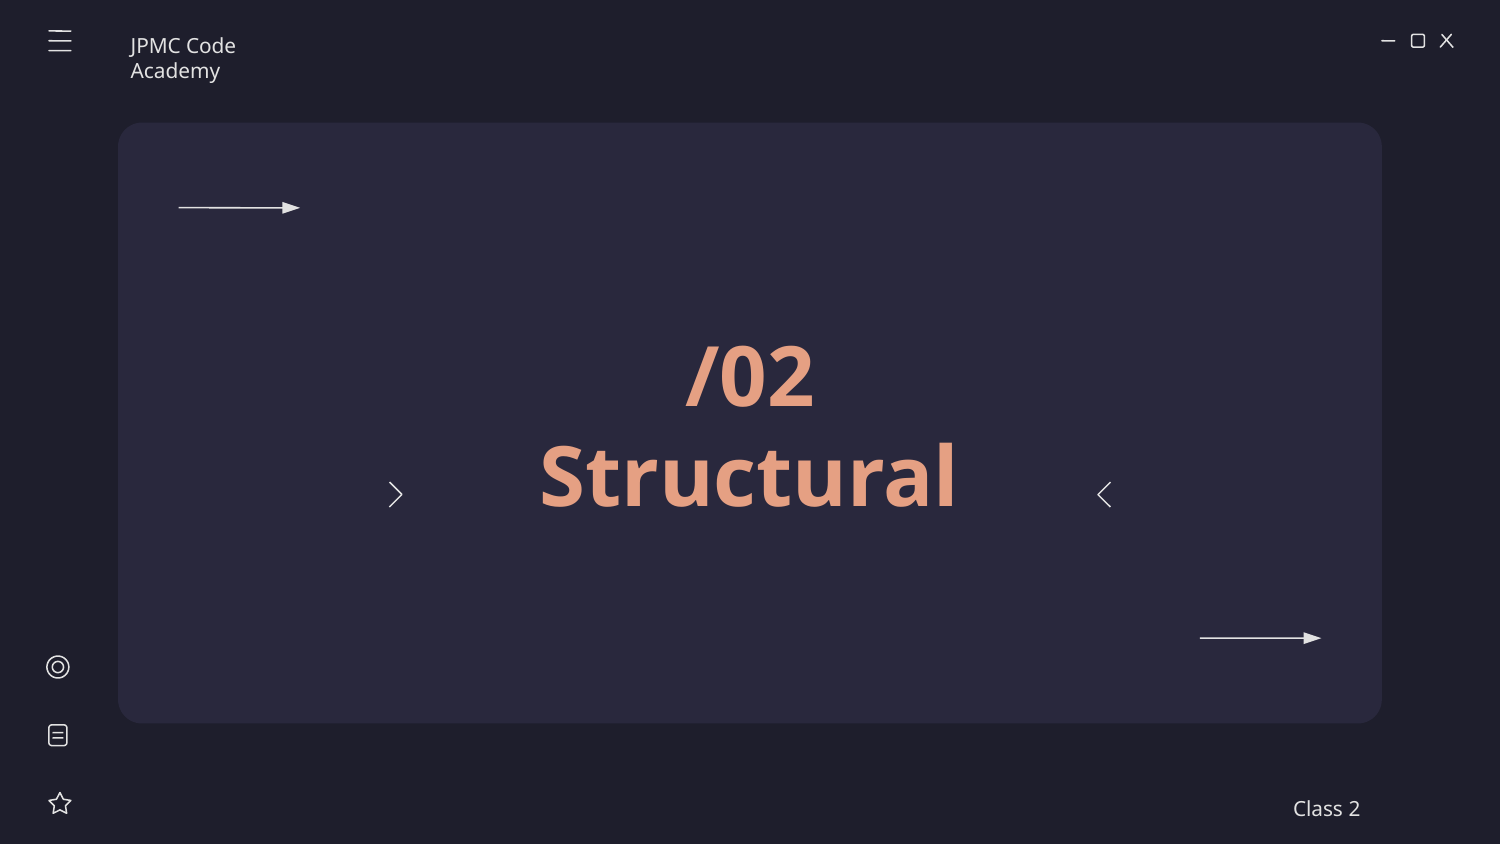

JPMC Code Academy
/02
Structural
Class 2